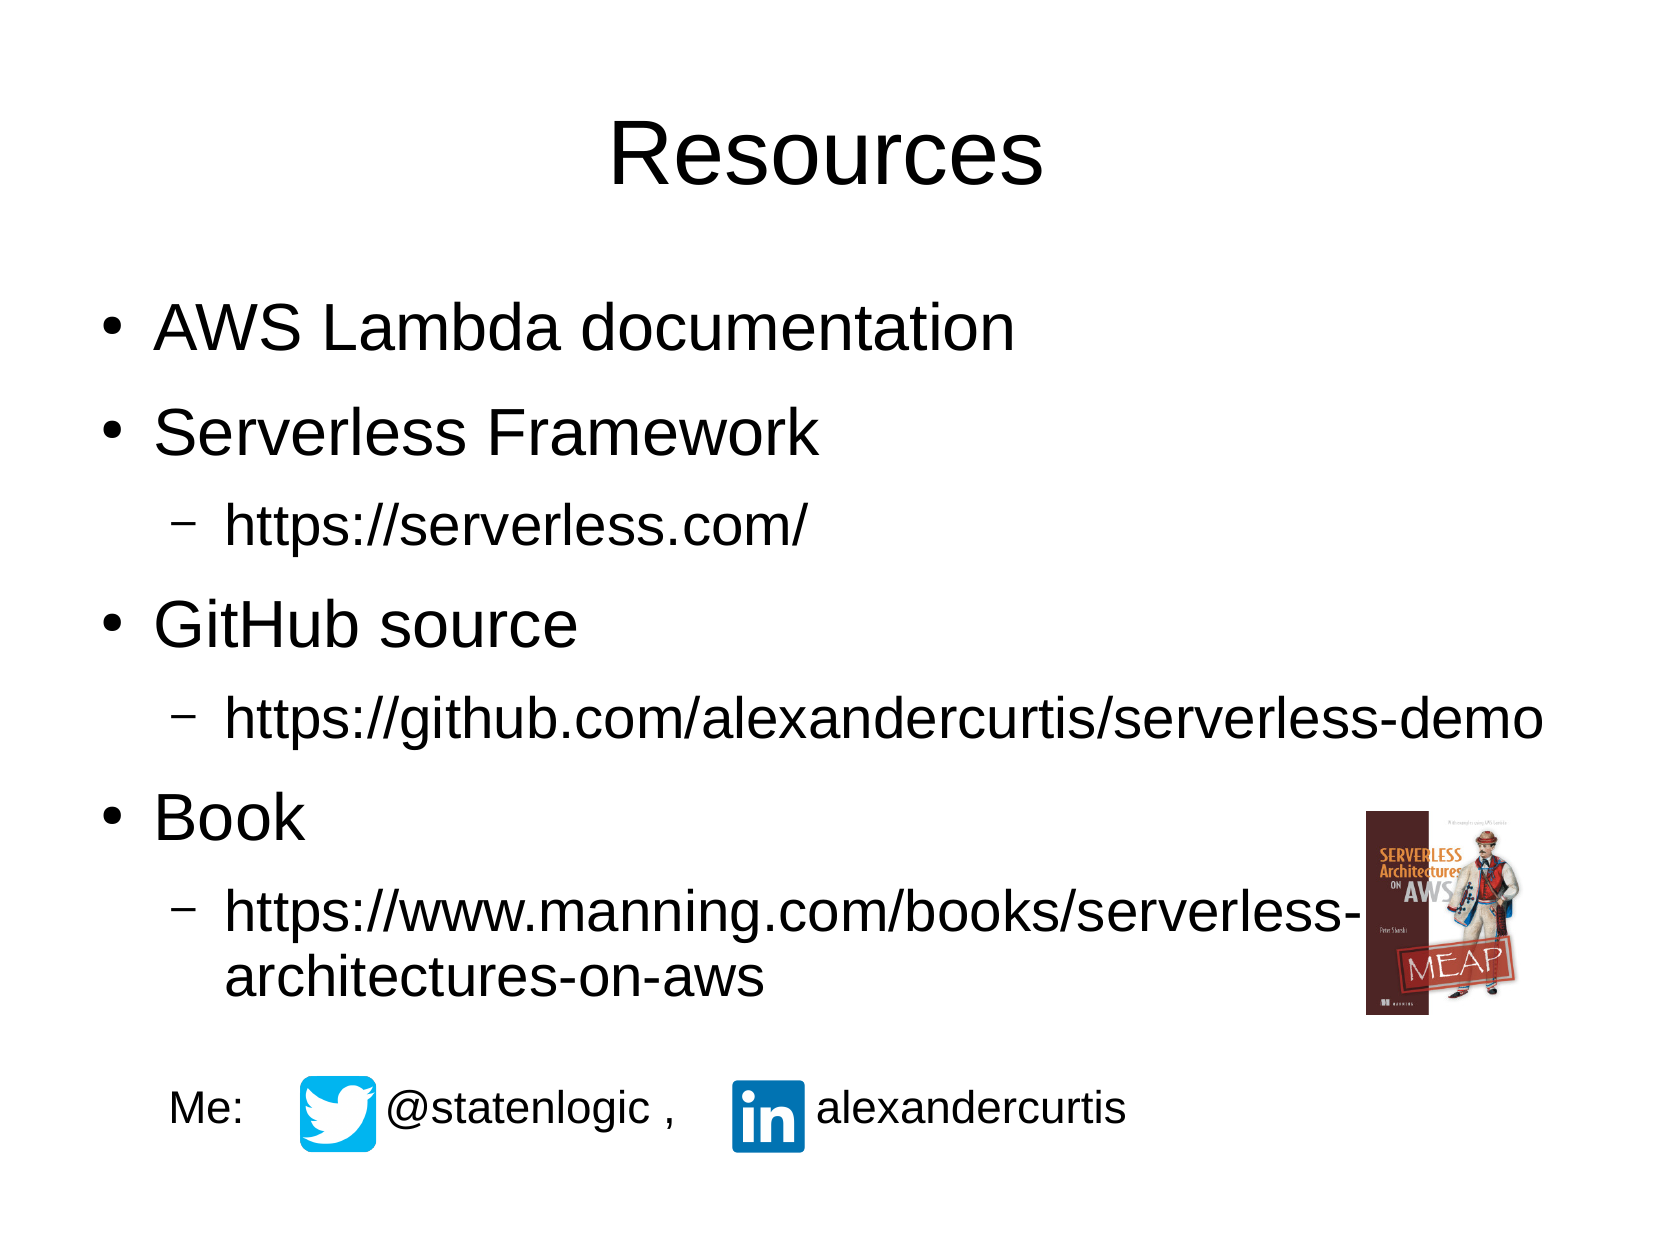

# Resources
AWS Lambda documentation
Serverless Framework
https://serverless.com/
GitHub source
https://github.com/alexandercurtis/serverless-demo
Book
https://www.manning.com/books/serverless-architectures-on-aws
Me: @statenlogic , alexandercurtis